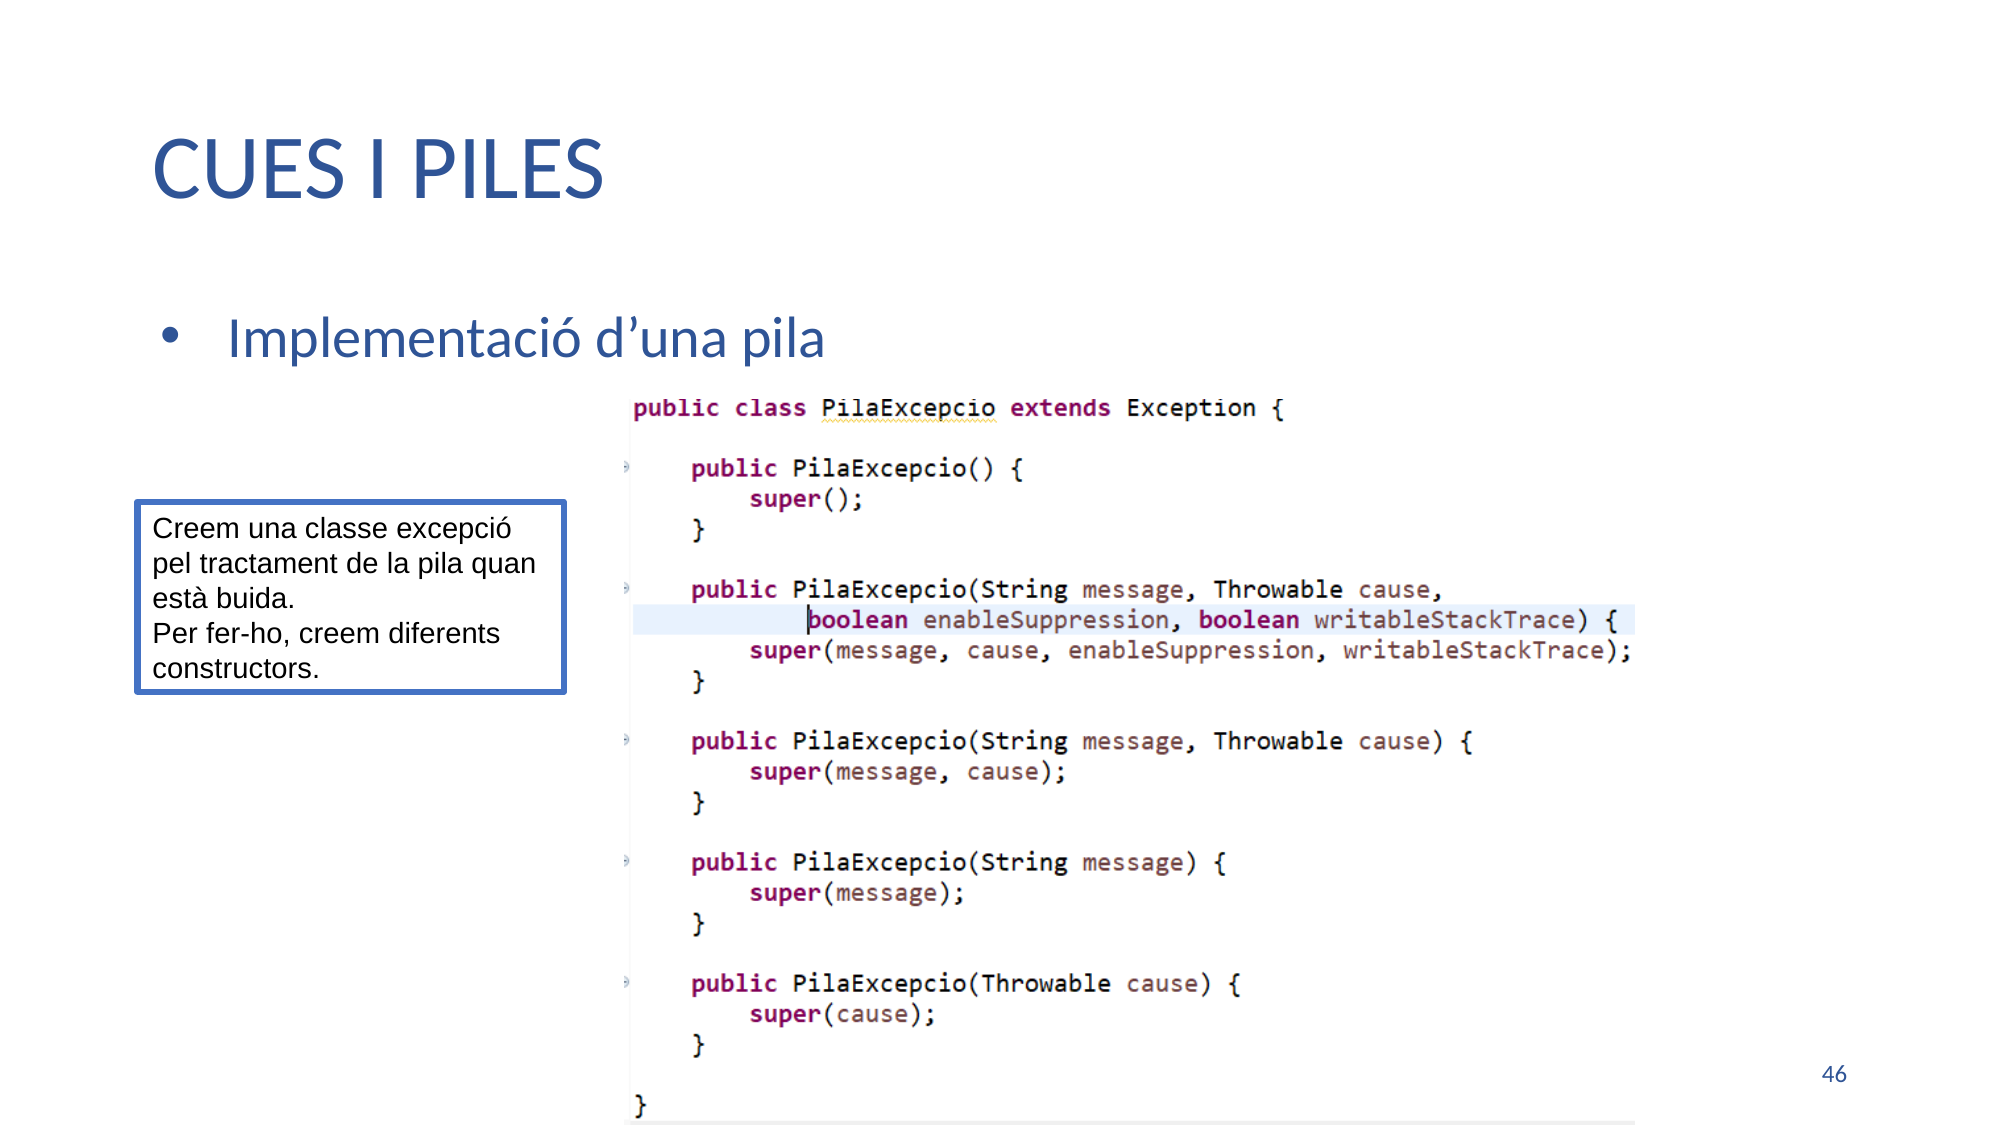

# CUES I PILES
Implementació d’una pila
Creem una classe excepció pel tractament de la pila quan està buida.
Per fer-ho, creem diferents constructors.